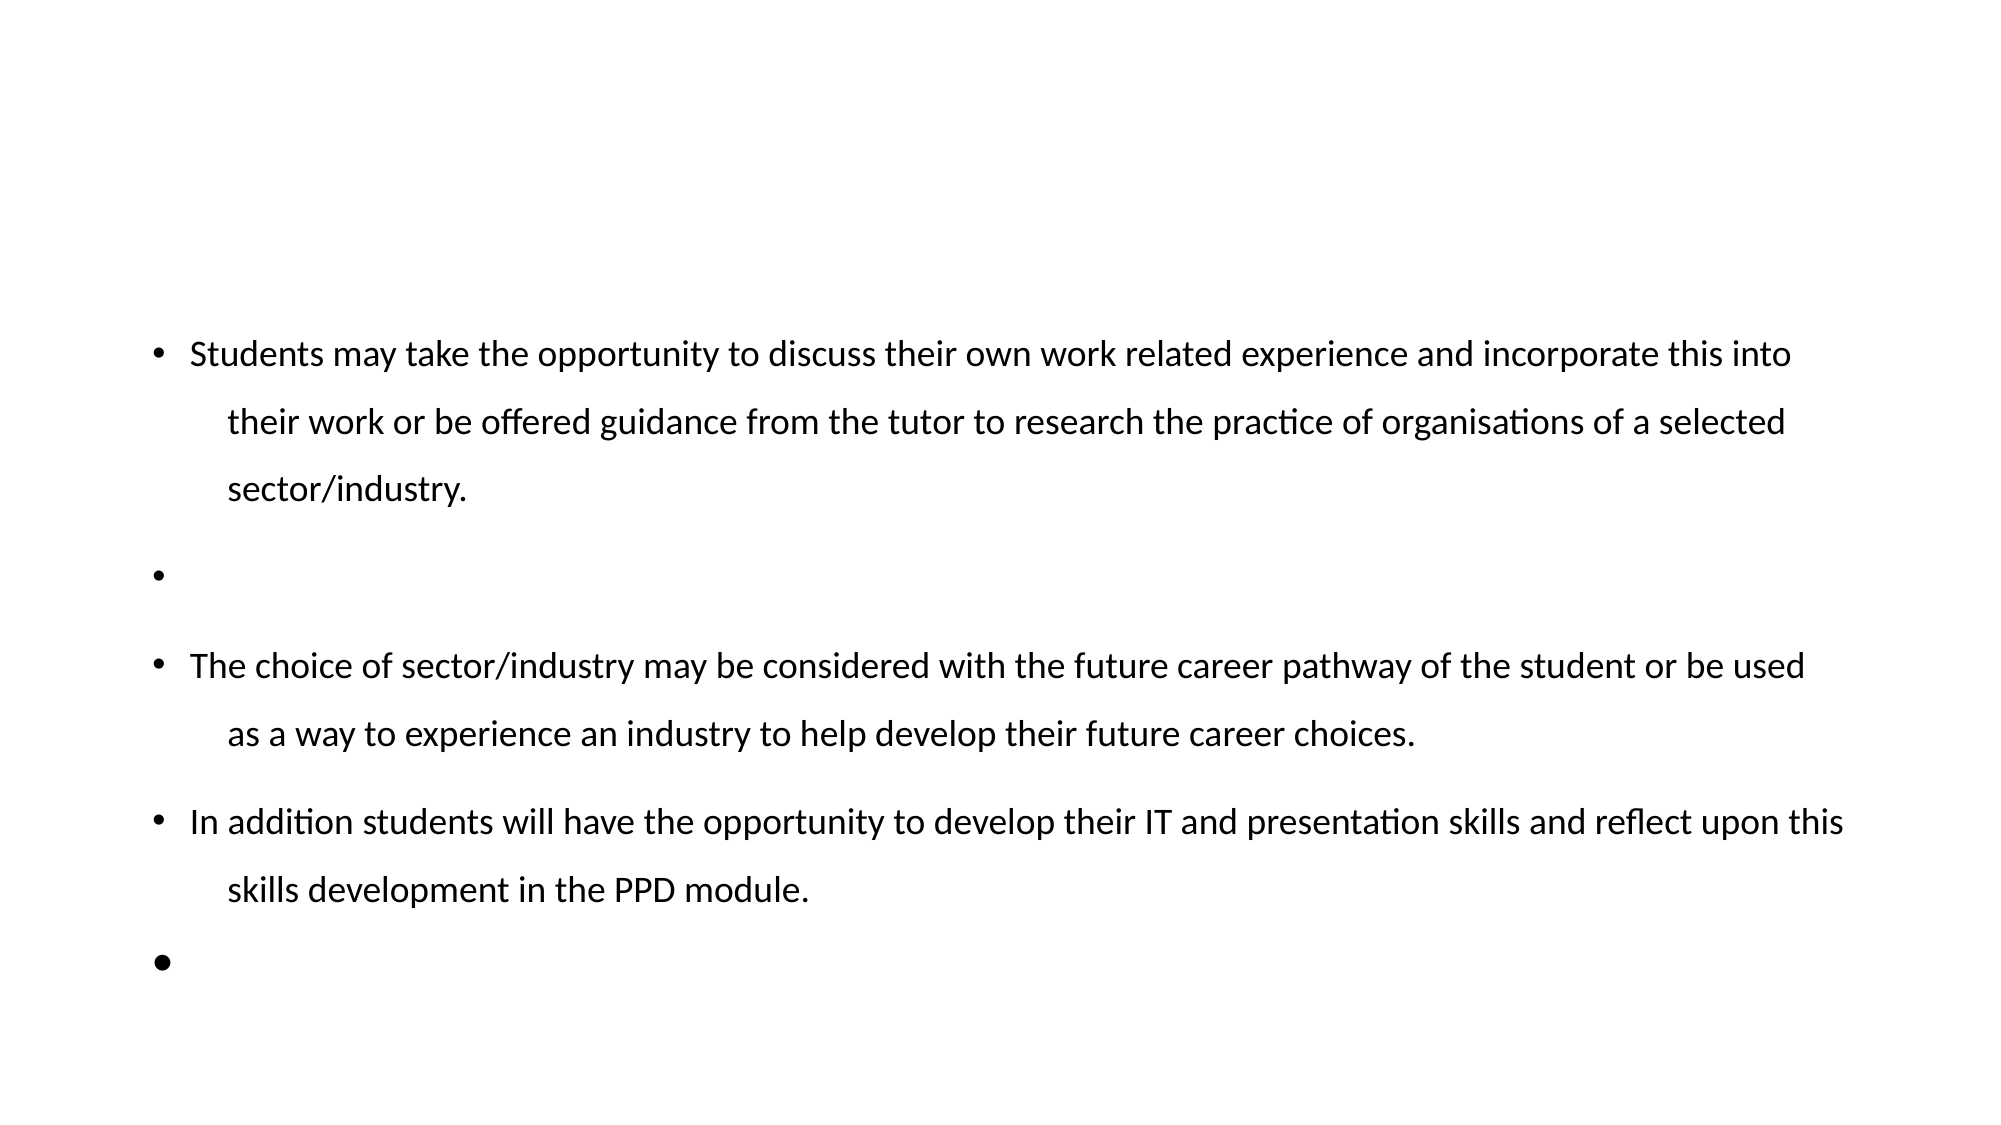

#
Students may take the opportunity to discuss their own work related experience and incorporate this into their work or be offered guidance from the tutor to research the practice of organisations of a selected sector/industry.
The choice of sector/industry may be considered with the future career pathway of the student or be used as a way to experience an industry to help develop their future career choices.
In addition students will have the opportunity to develop their IT and presentation skills and reflect upon this skills development in the PPD module.